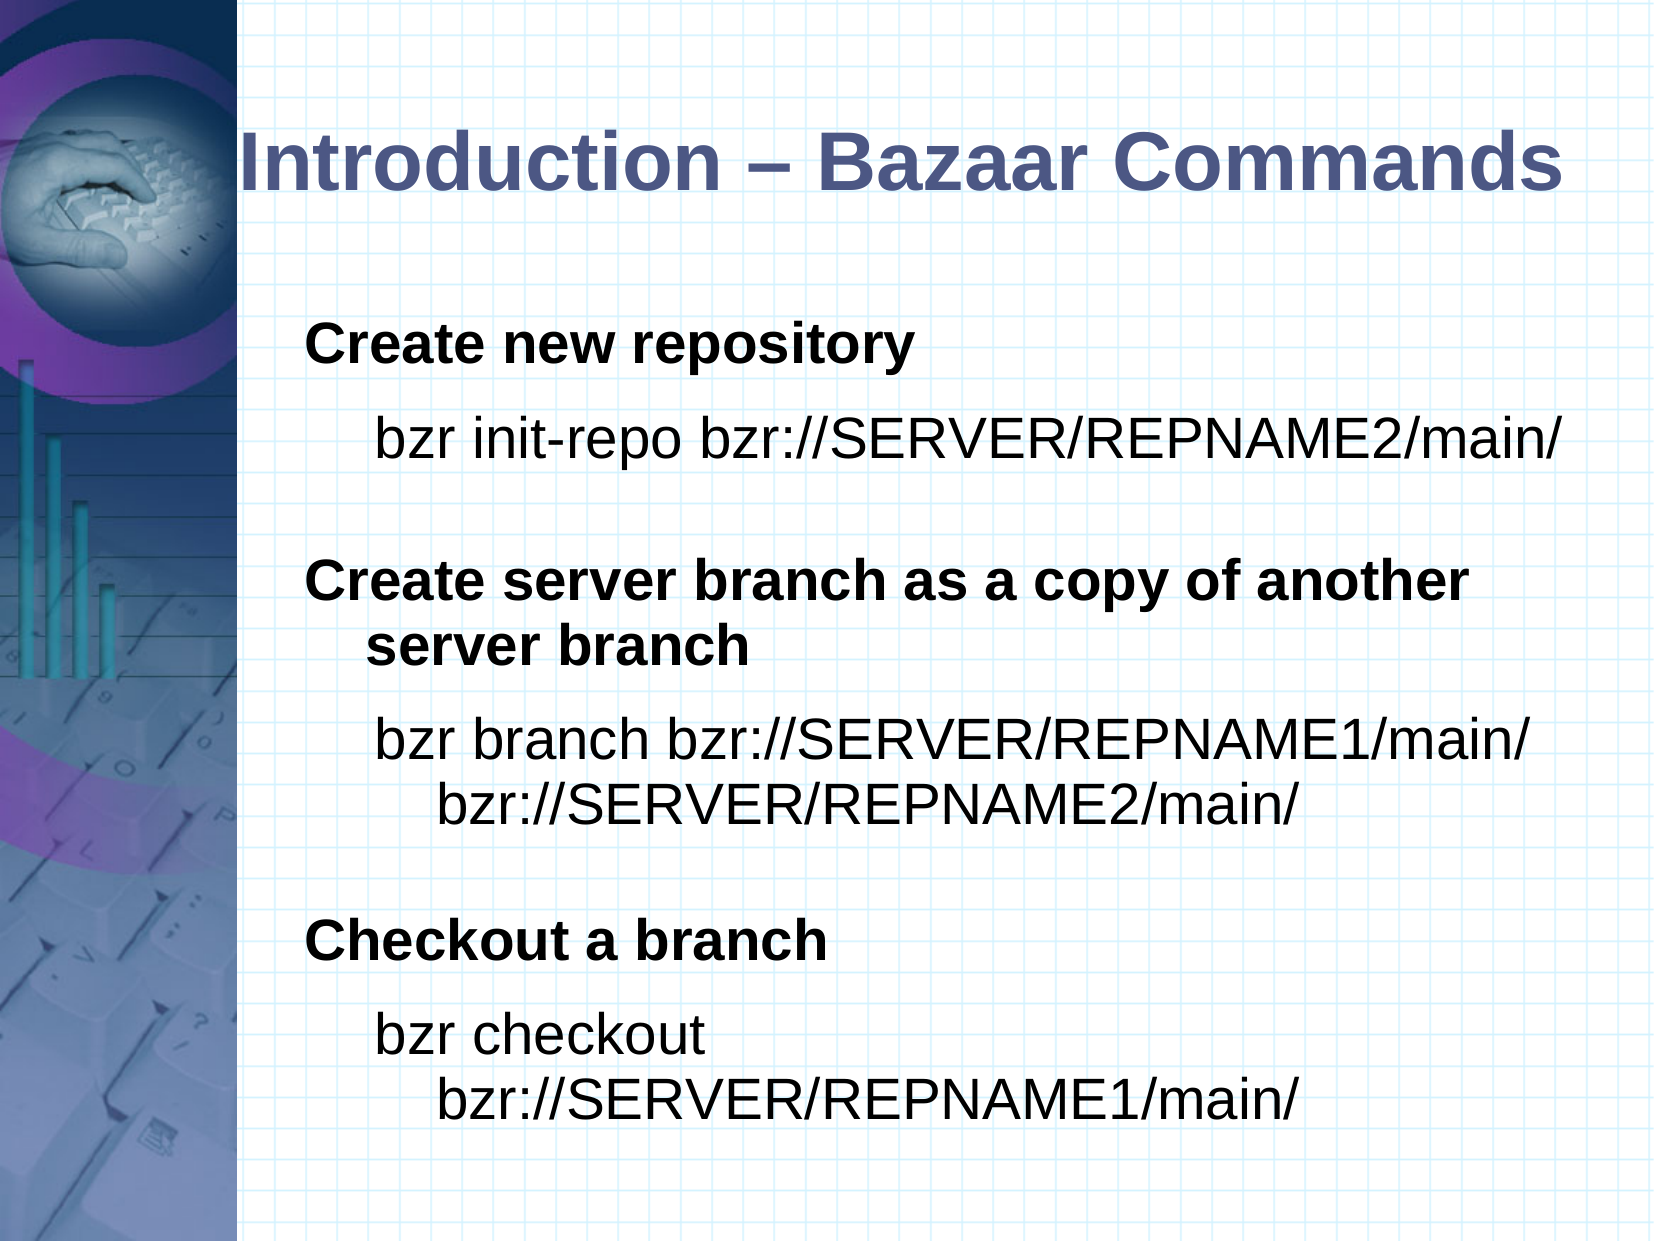

# Introduction – Bazaar Commands
Create new repository
bzr init-repo bzr://SERVER/REPNAME2/main/
Create server branch as a copy of another server branch
bzr branch bzr://SERVER/REPNAME1/main/ bzr://SERVER/REPNAME2/main/
Checkout a branch
bzr checkout bzr://SERVER/REPNAME1/main/